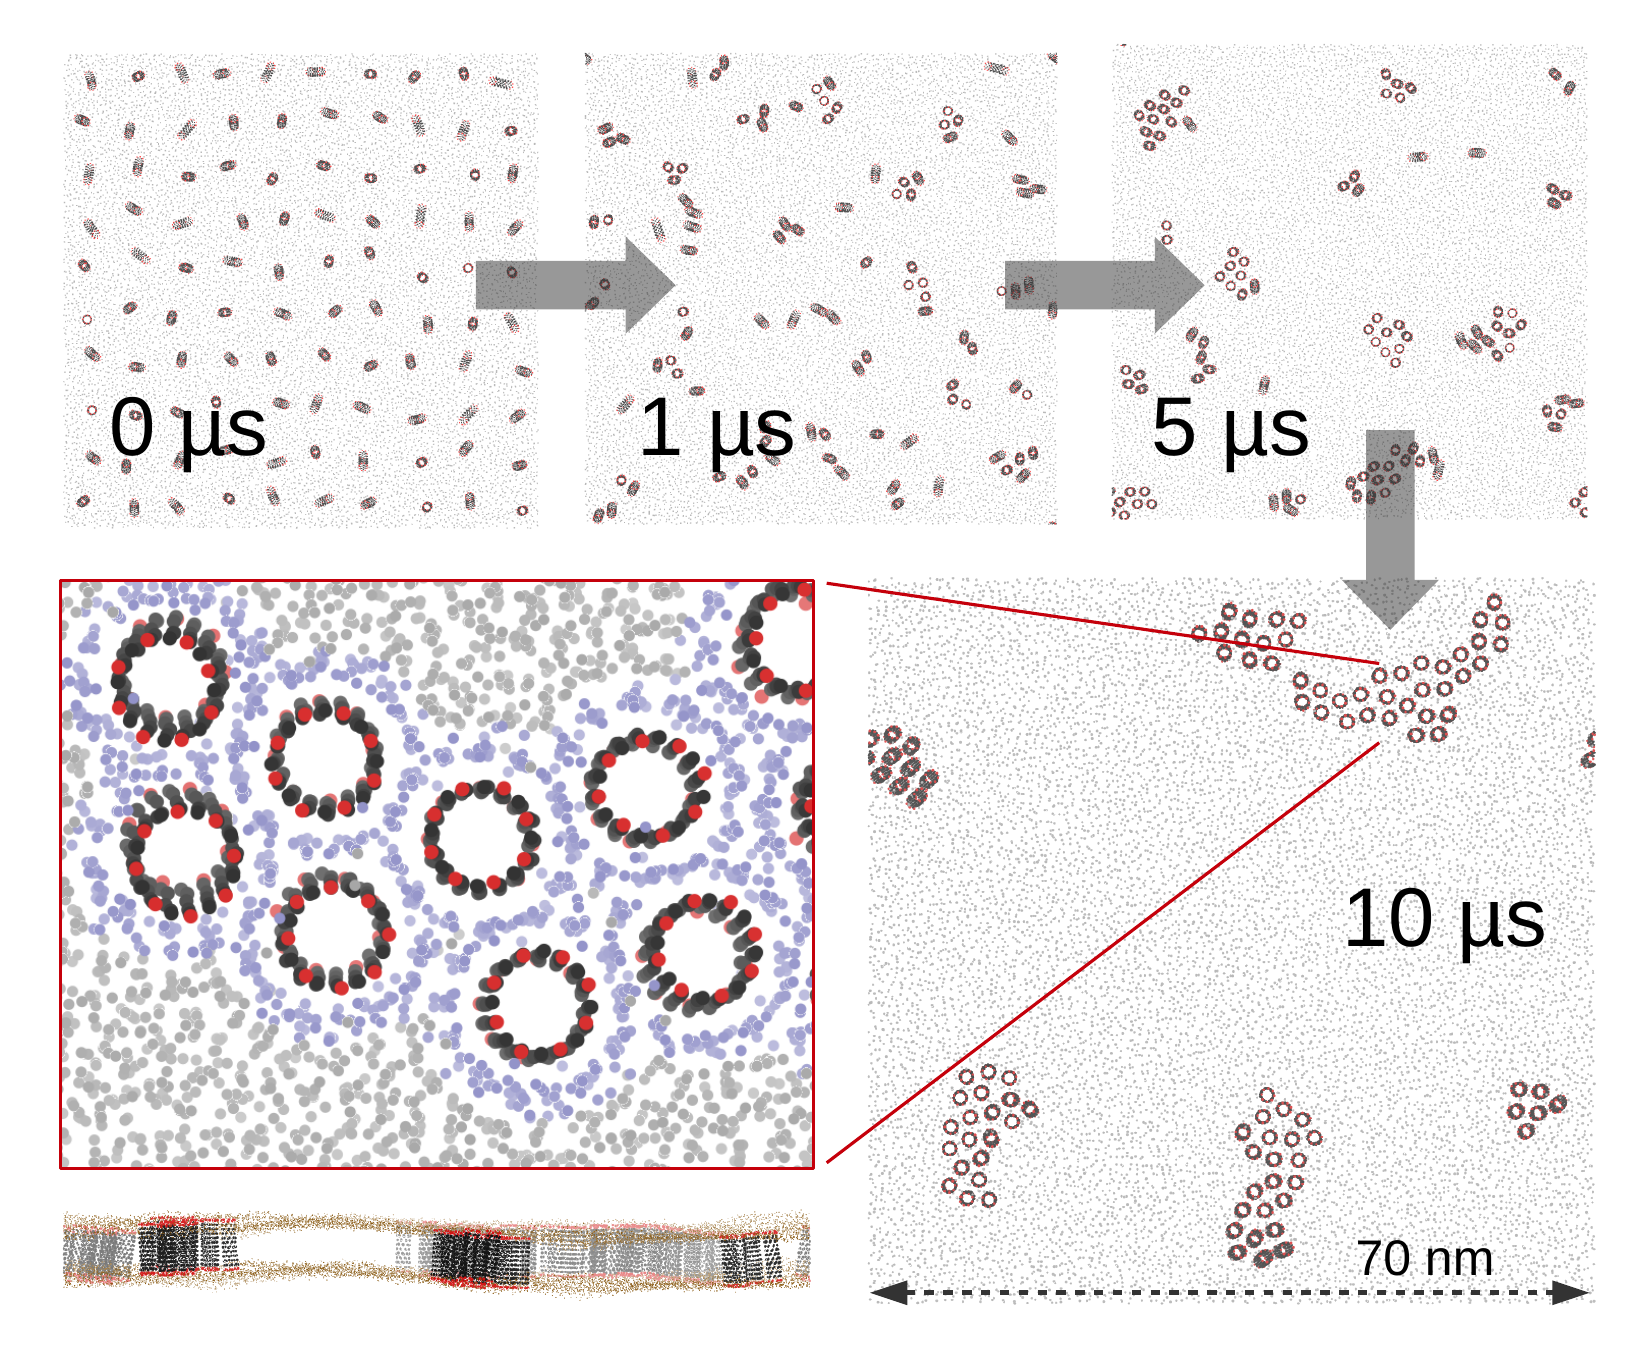

0 µs
1 µs
5 µs
10 µs
70 nm